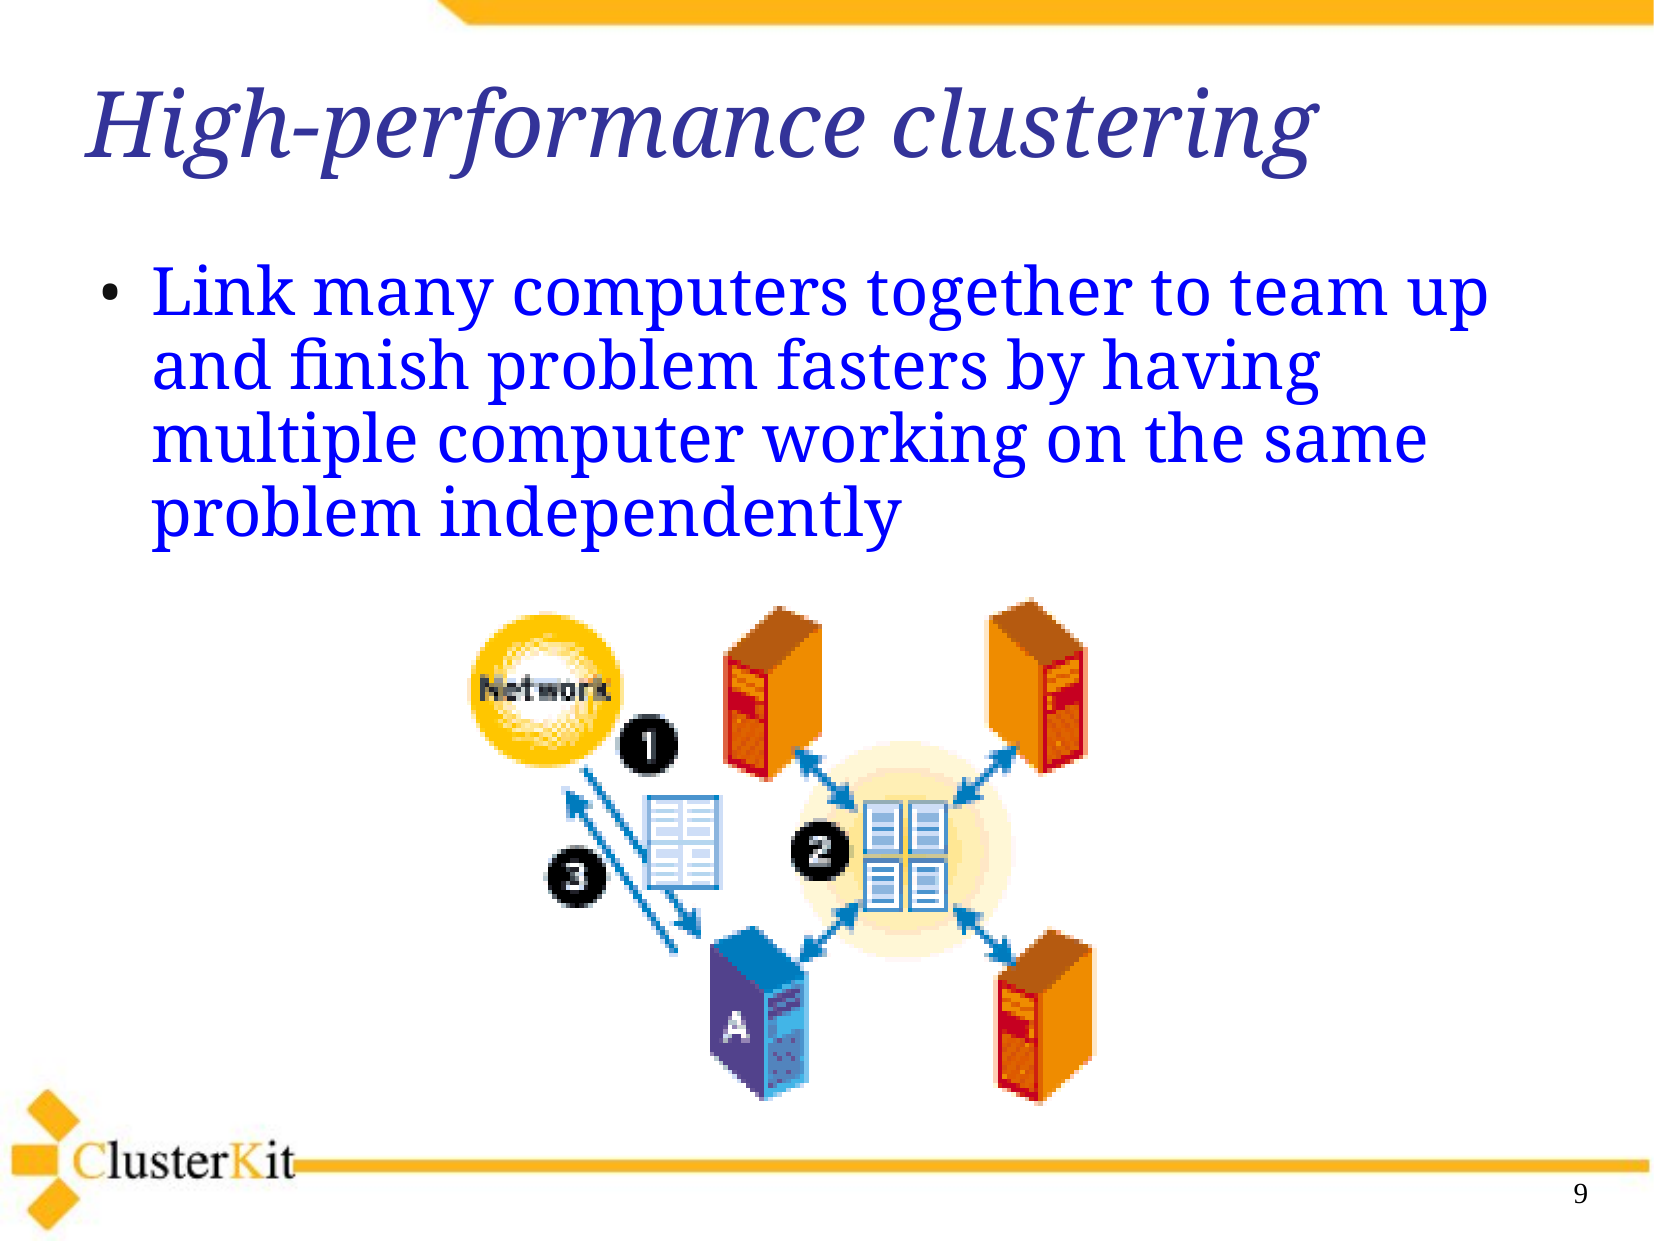

High-performance clustering
Link many computers together to team up and finish problem fasters by having multiple computer working on the same problem independently
9